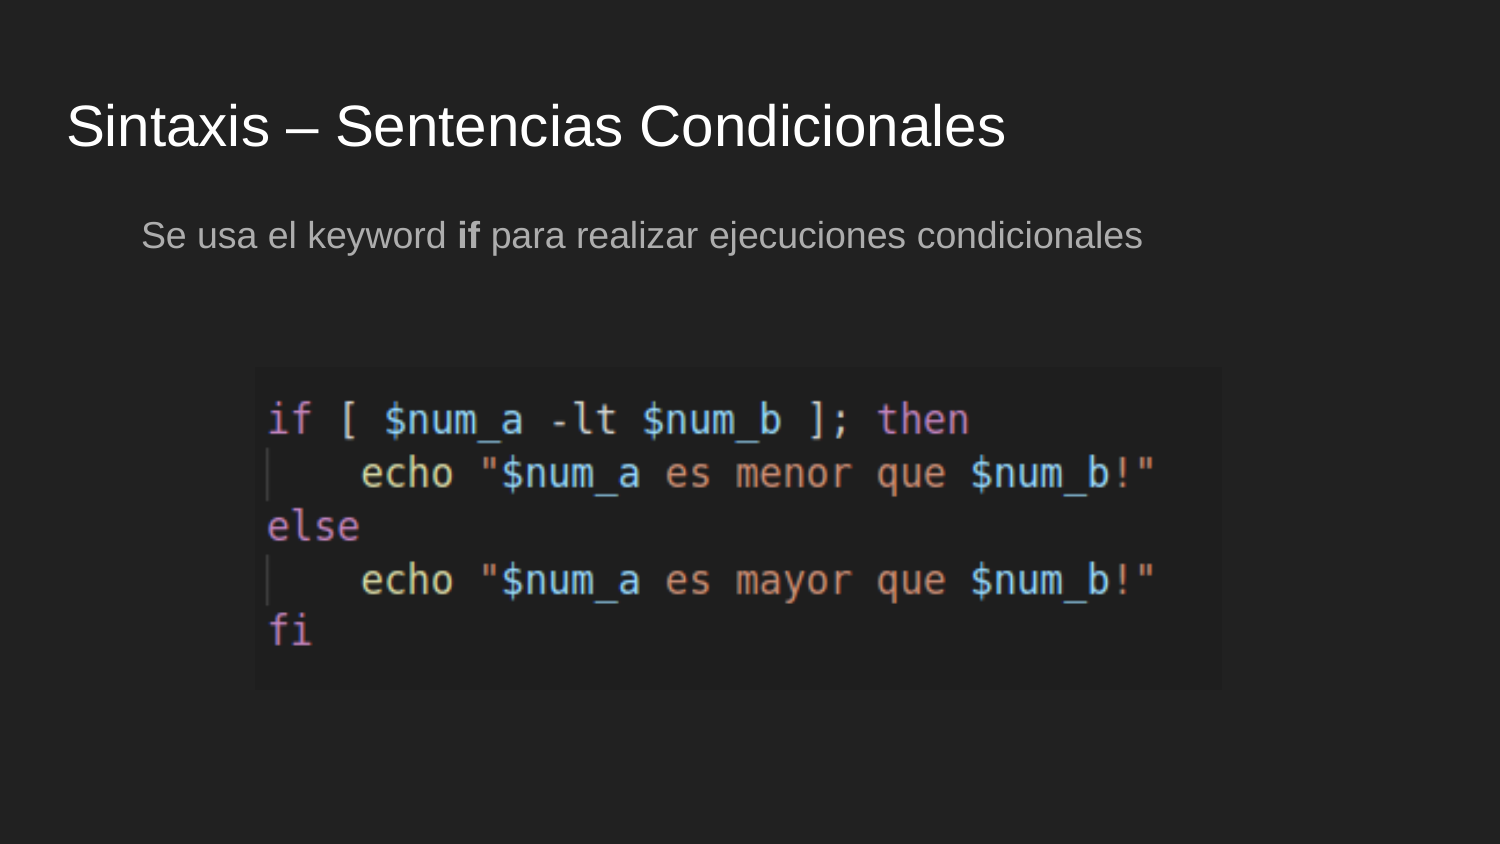

# Sintaxis – Sentencias Condicionales
Se usa el keyword if para realizar ejecuciones condicionales